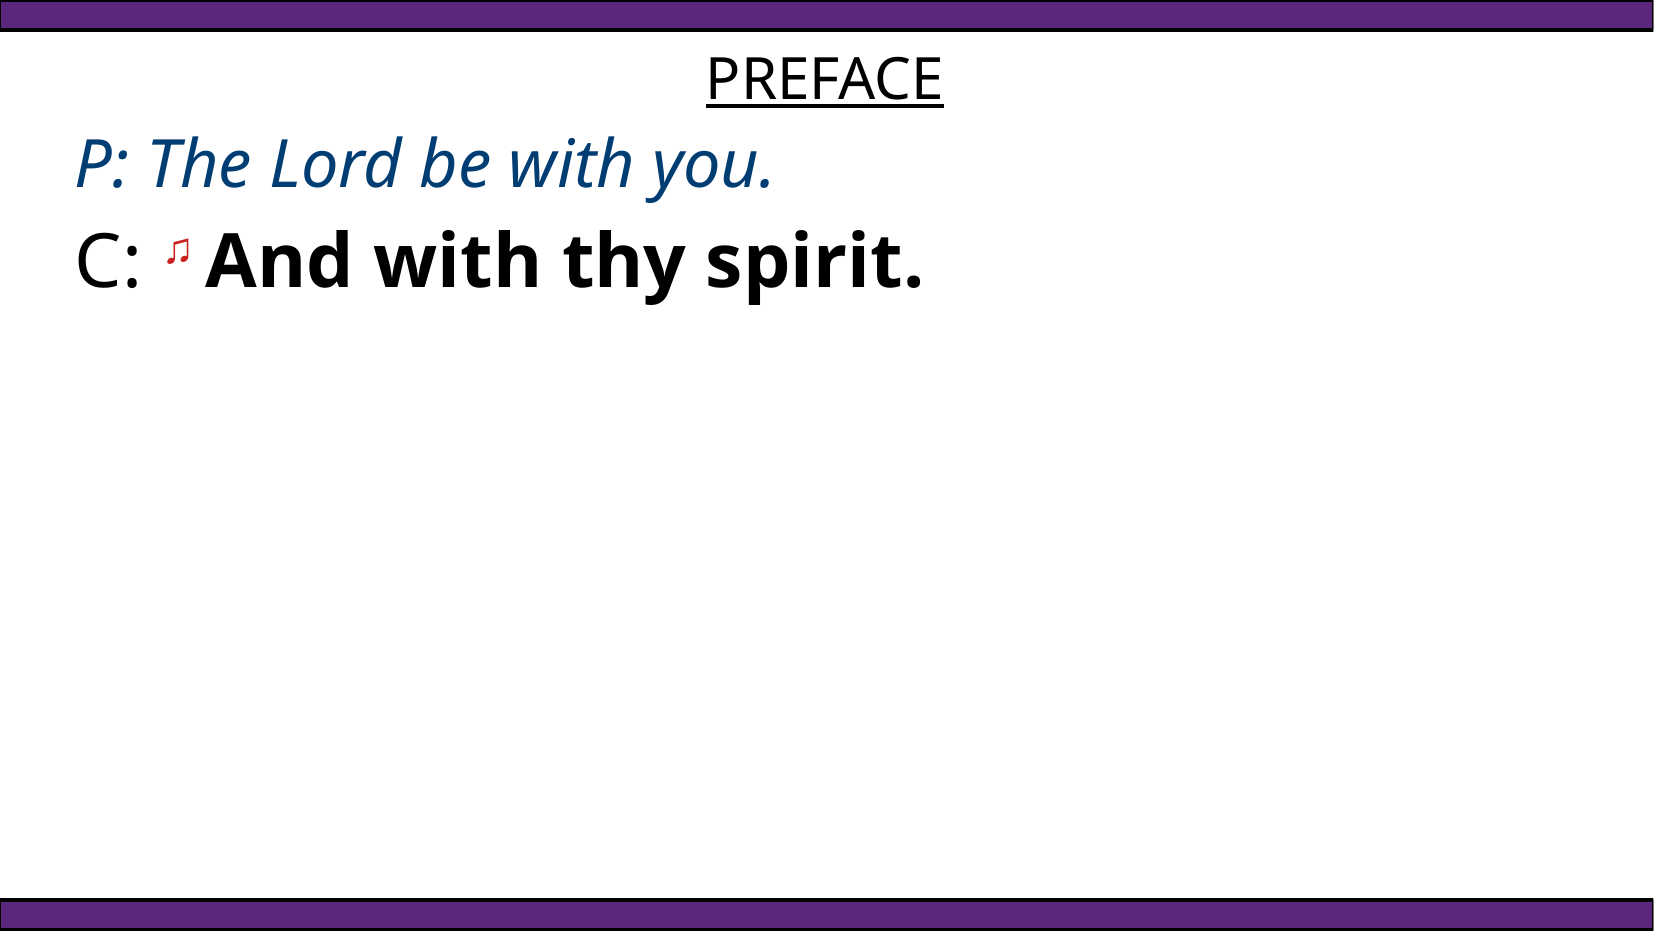

PREFACE
P: The Lord be with you.
C: ♫ And with thy spirit.